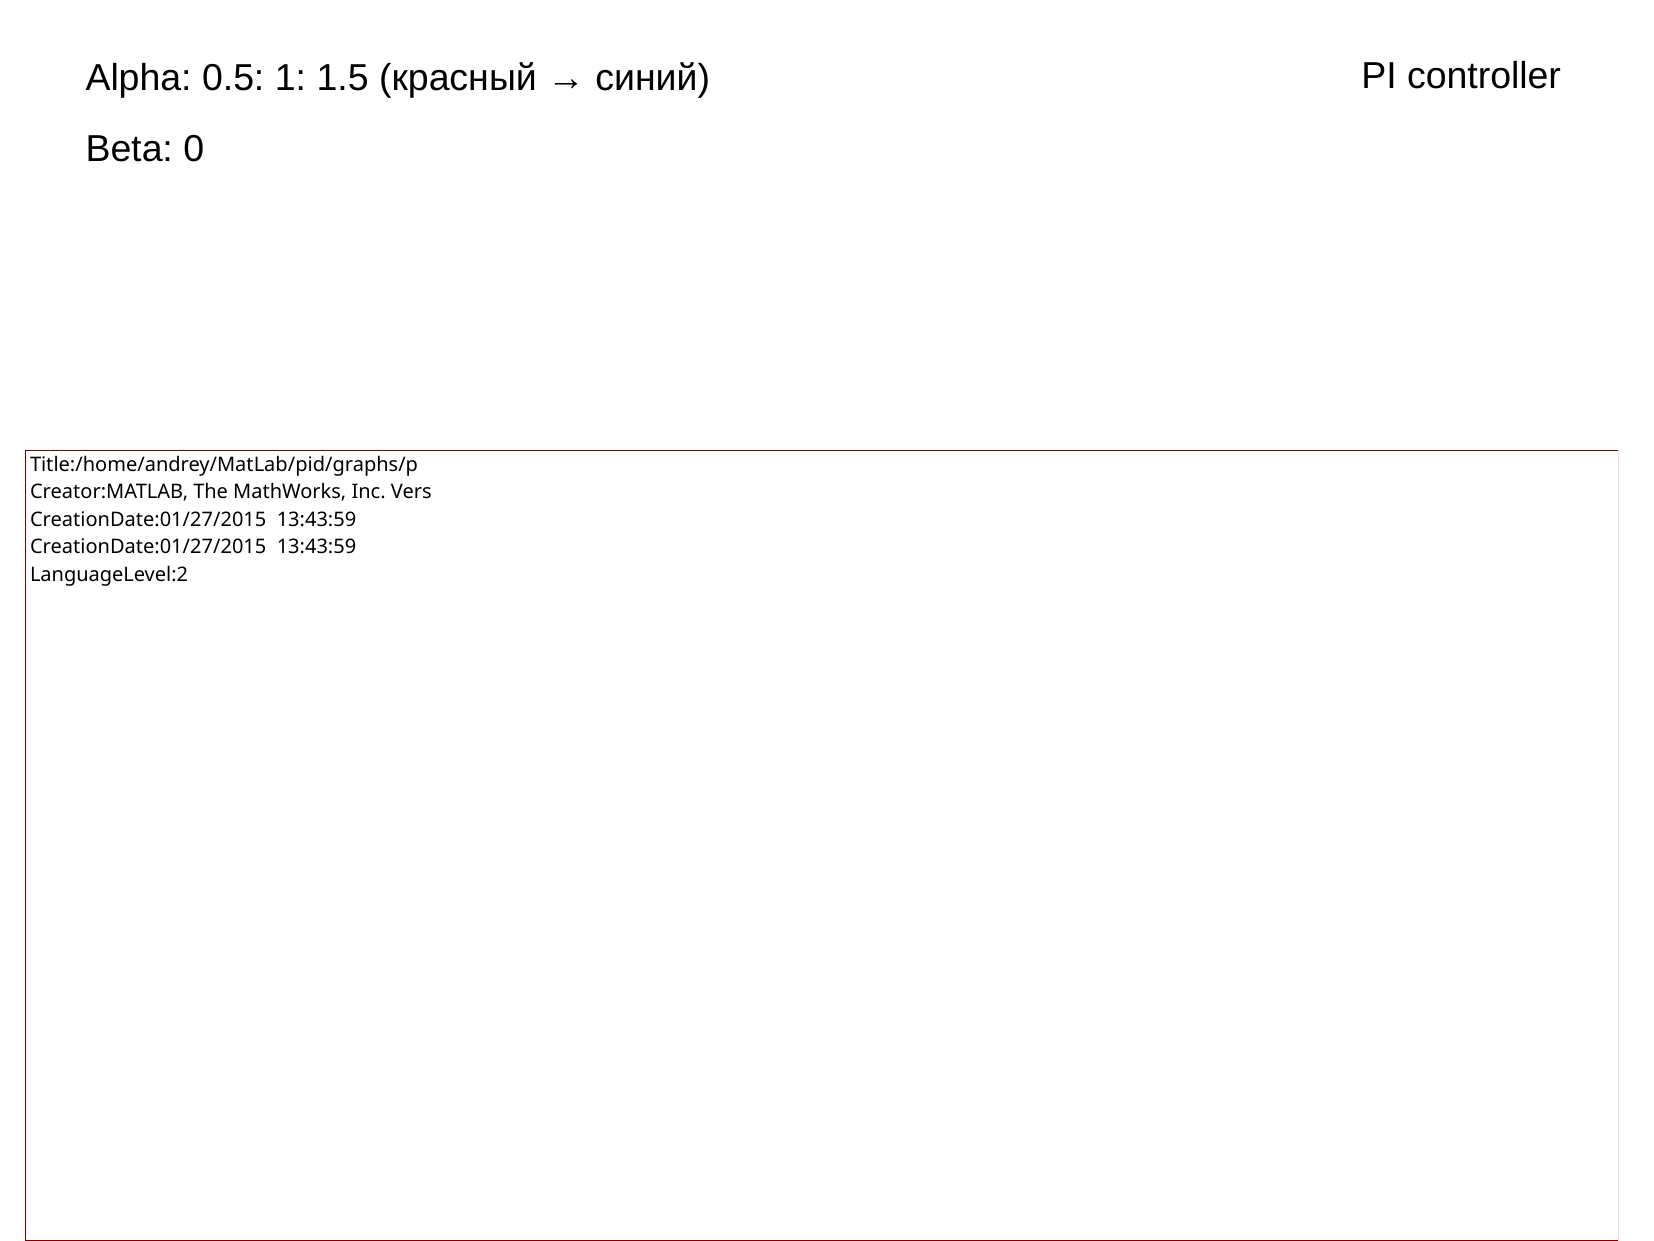

PI controller
Alpha: 0.5: 1: 1.5 (красный → синий)
Beta: 0